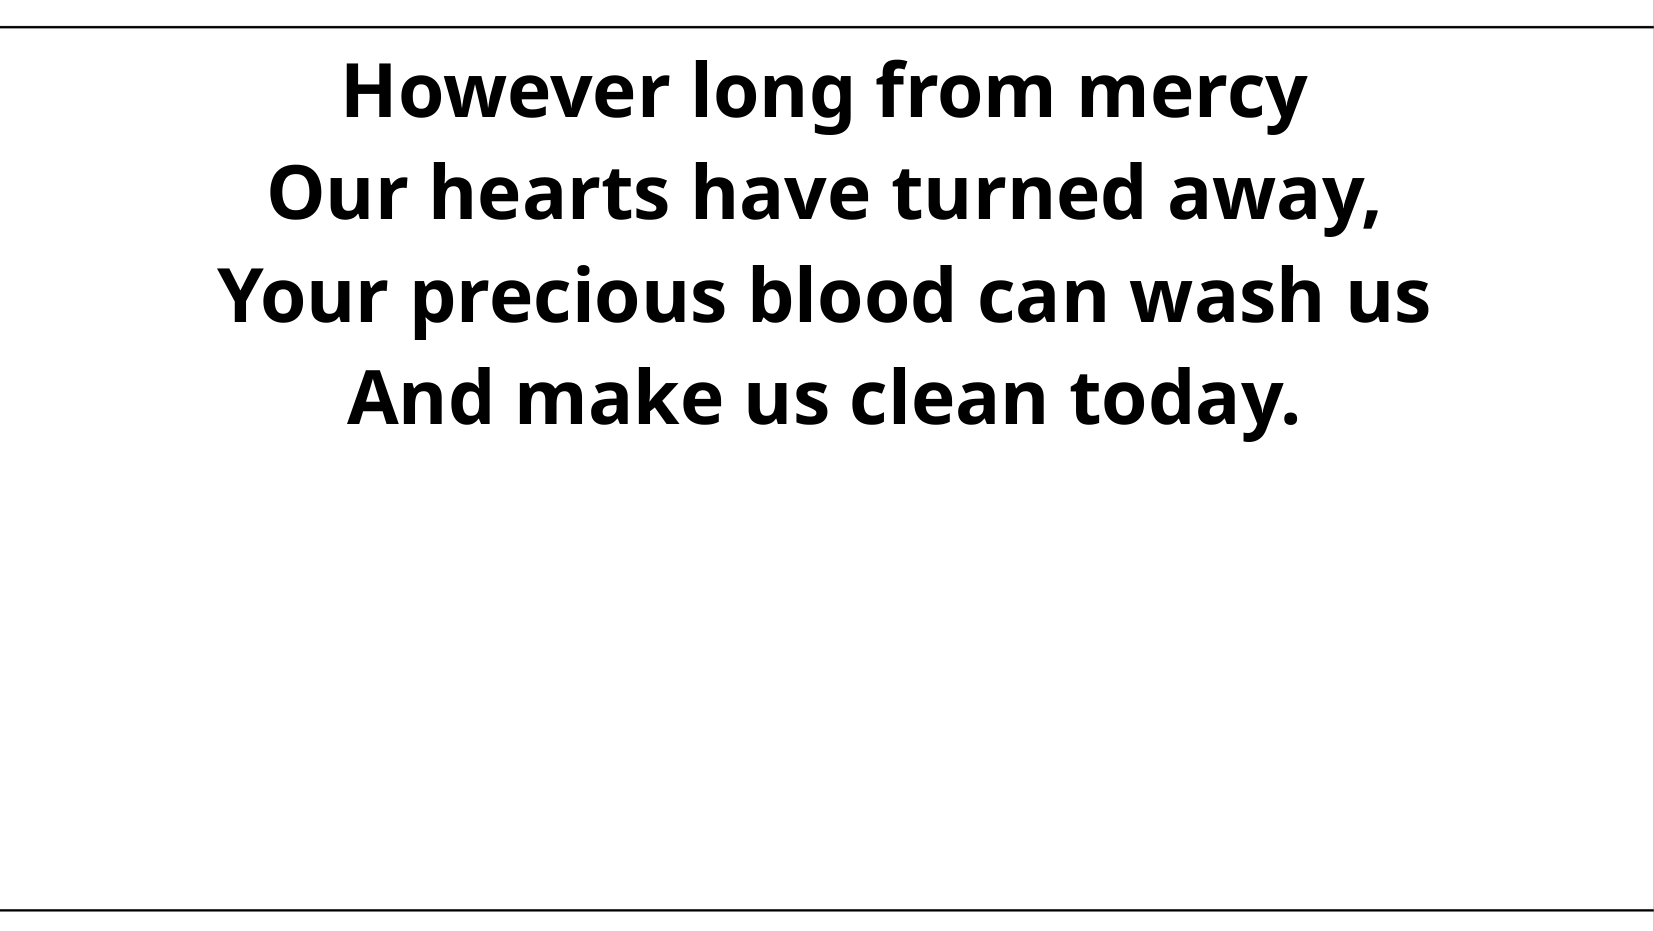

However long from mercy
Our hearts have turned away,
Your precious blood can wash us
And make us clean today.